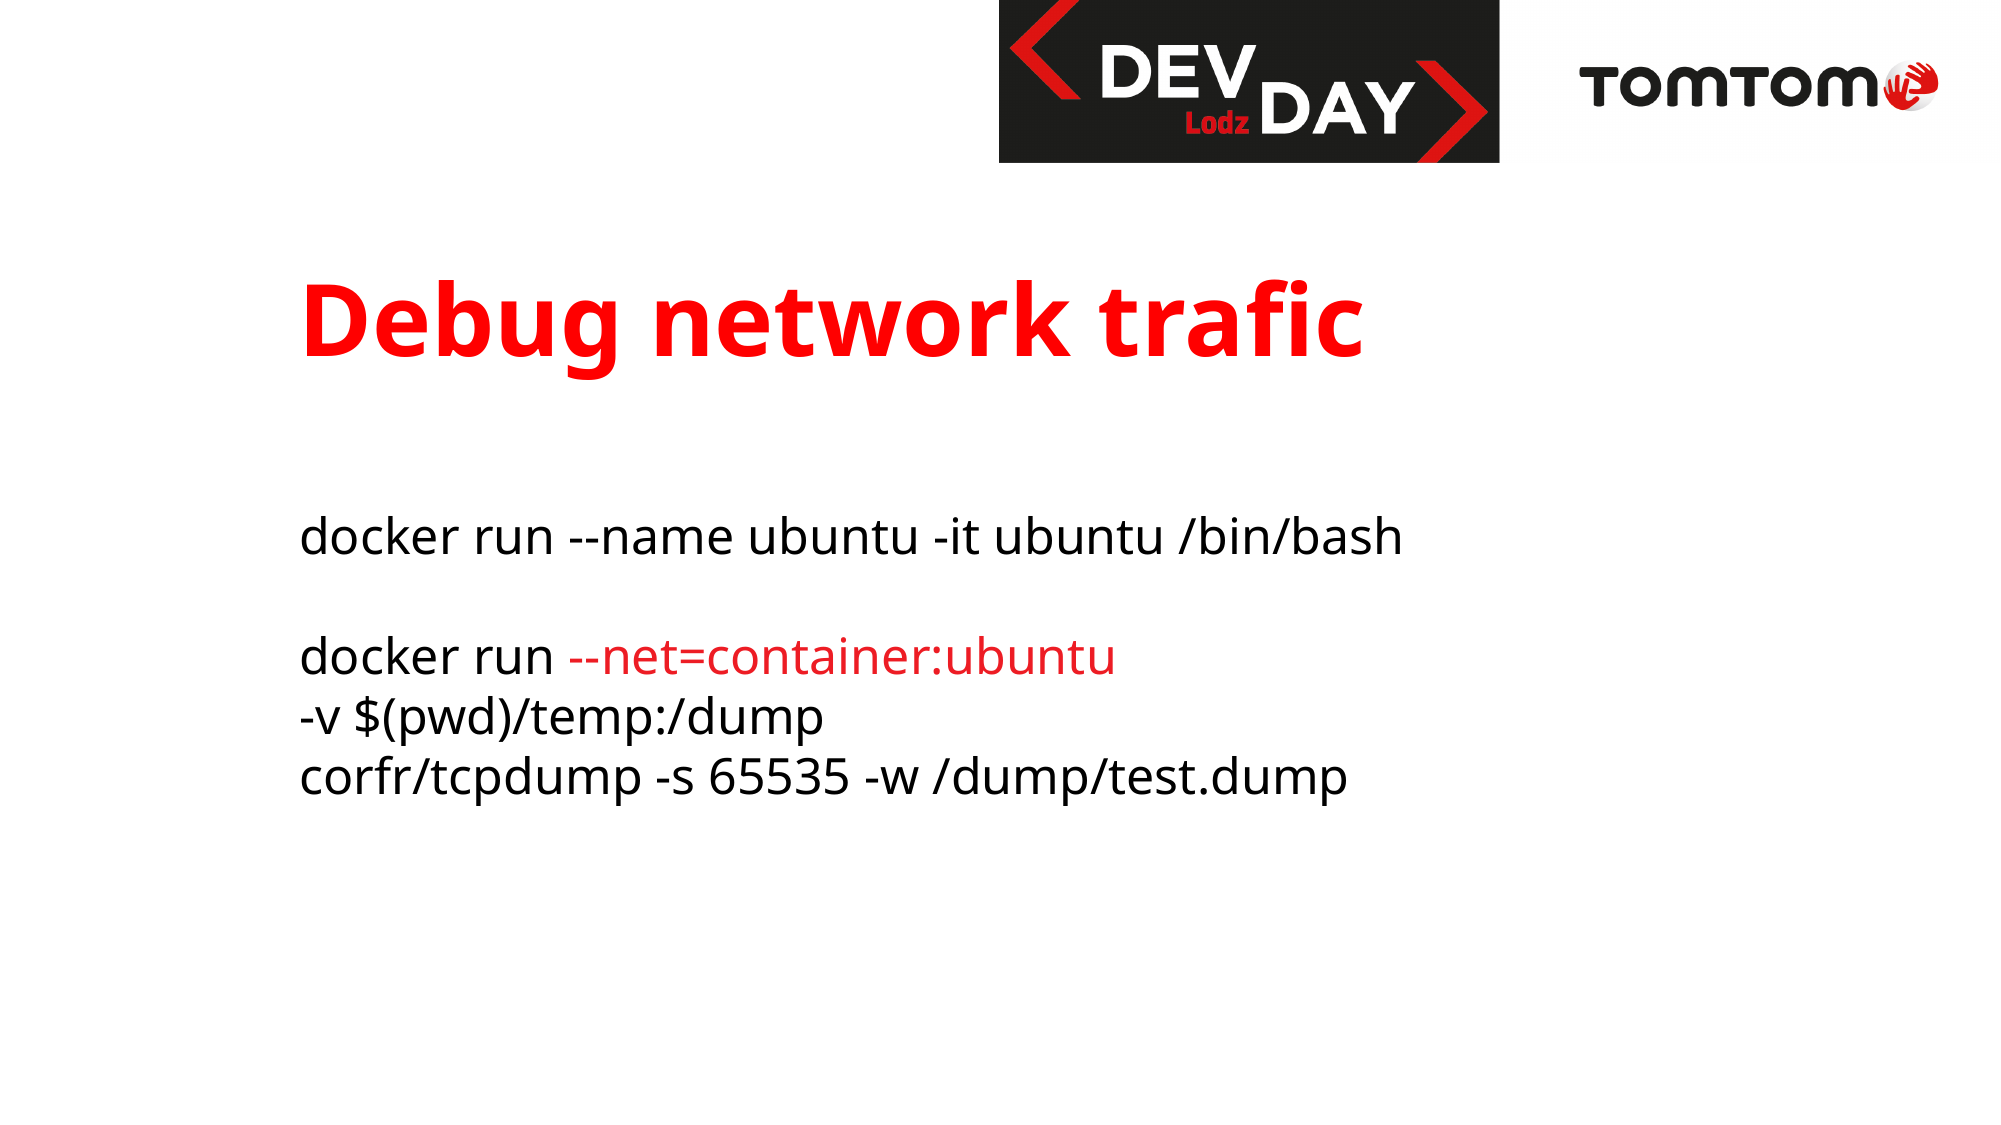

Debug network trafic
docker run --name ubuntu -it ubuntu /bin/bash
docker run --net=container:ubuntu
-v $(pwd)/temp:/dump
corfr/tcpdump -s 65535 -w /dump/test.dump